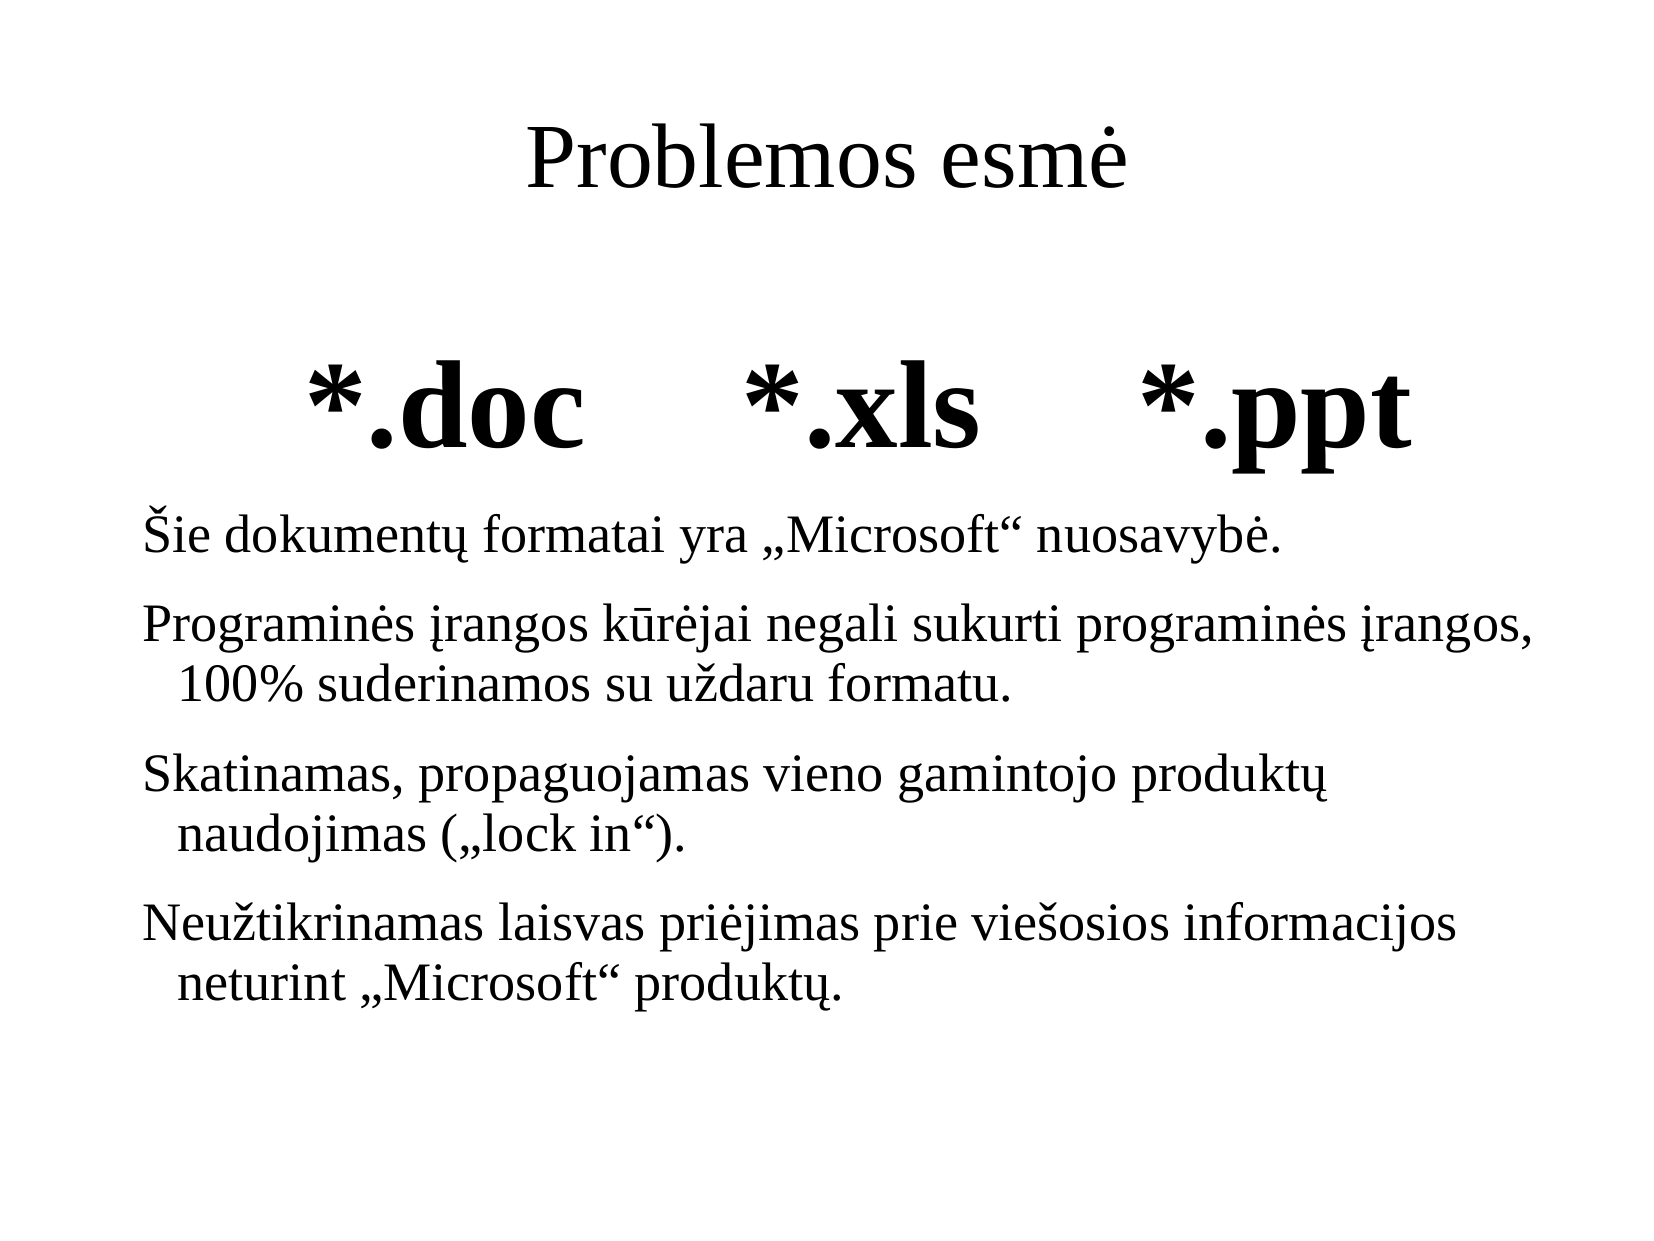

# Problemos esmė
 *.doc *.xls *.ppt
Šie dokumentų formatai yra „Microsoft“ nuosavybė.
Programinės įrangos kūrėjai negali sukurti programinės įrangos, 100% suderinamos su uždaru formatu.
Skatinamas, propaguojamas vieno gamintojo produktų naudojimas („lock in“).
Neužtikrinamas laisvas priėjimas prie viešosios informacijos neturint „Microsoft“ produktų.